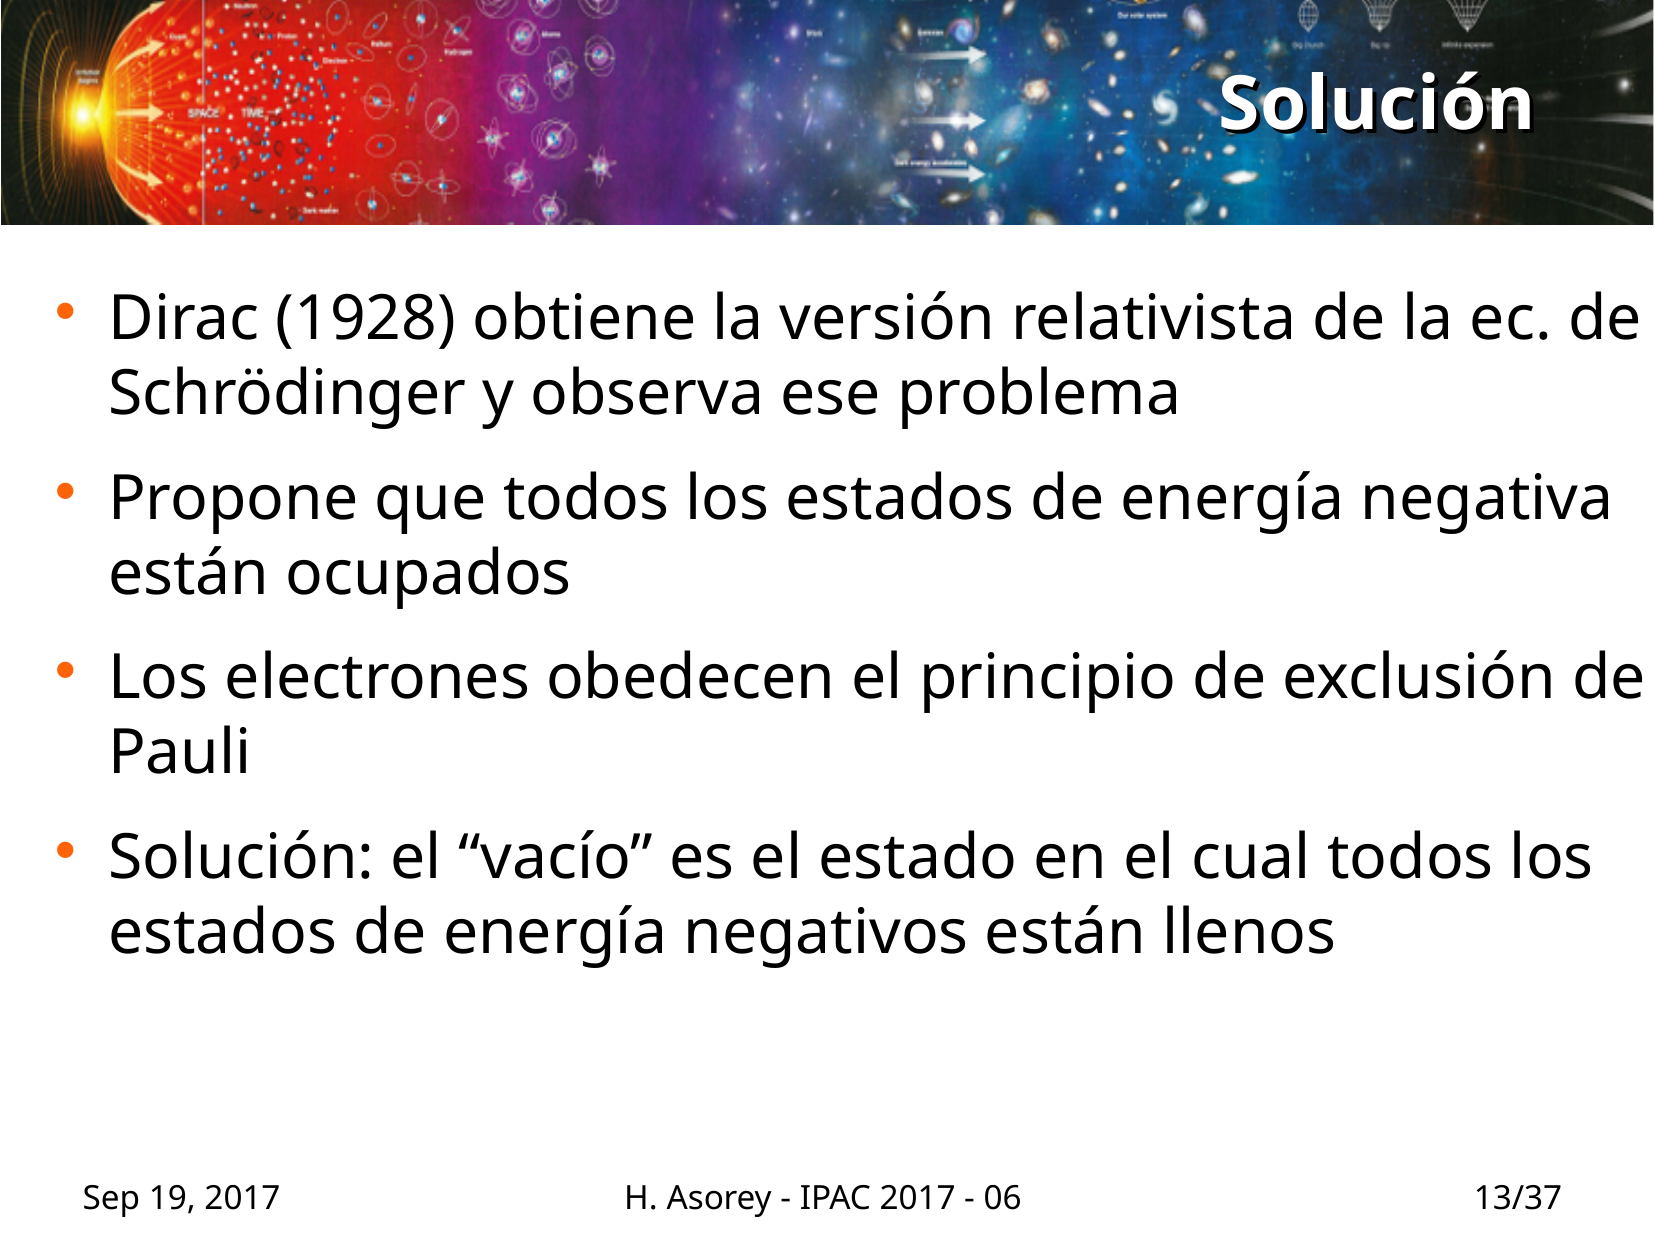

# Solución
Dirac (1928) obtiene la versión relativista de la ec. de Schrödinger y observa ese problema
Propone que todos los estados de energía negativa están ocupados
Los electrones obedecen el principio de exclusión de Pauli
Solución: el “vacío” es el estado en el cual todos los estados de energía negativos están llenos
Sep 19, 2017
H. Asorey - IPAC 2017 - 06
13